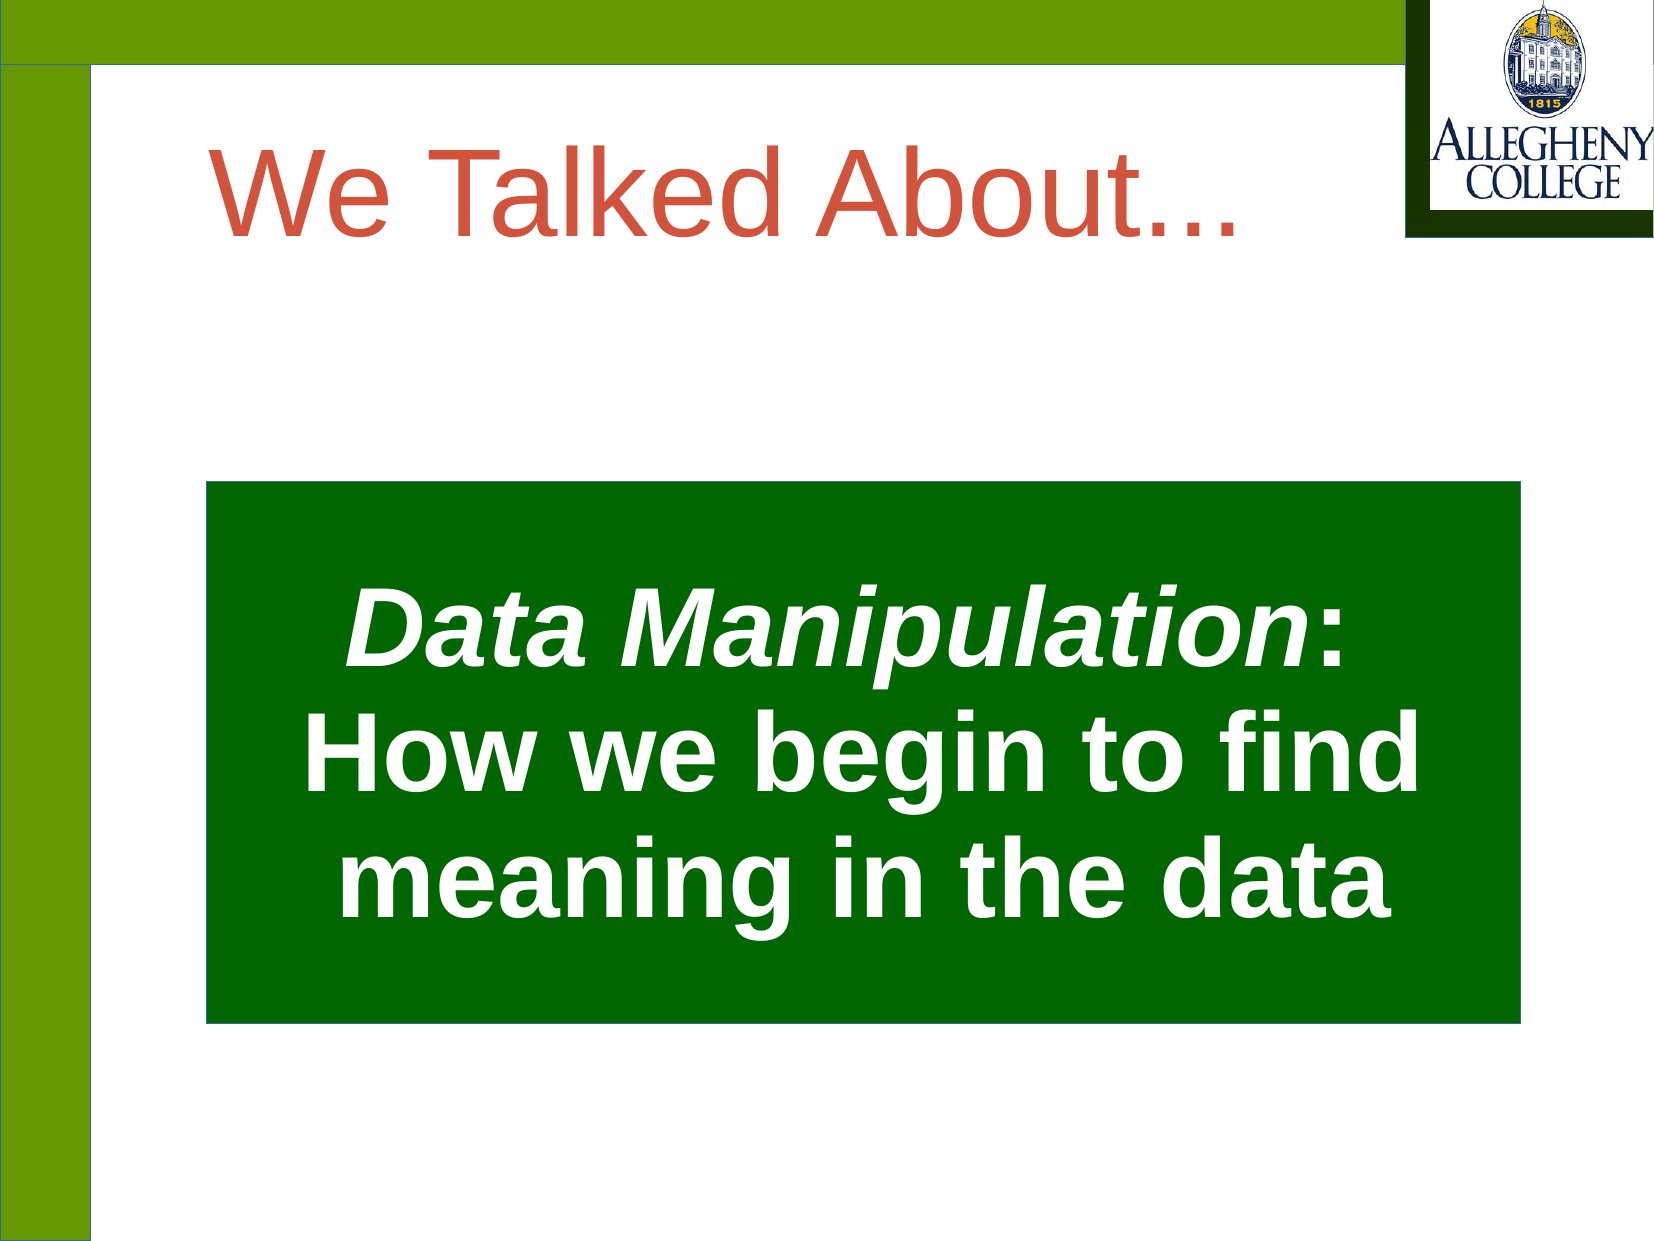

We Talked About...
Data Manipulation:
How we begin to find
meaning in the data